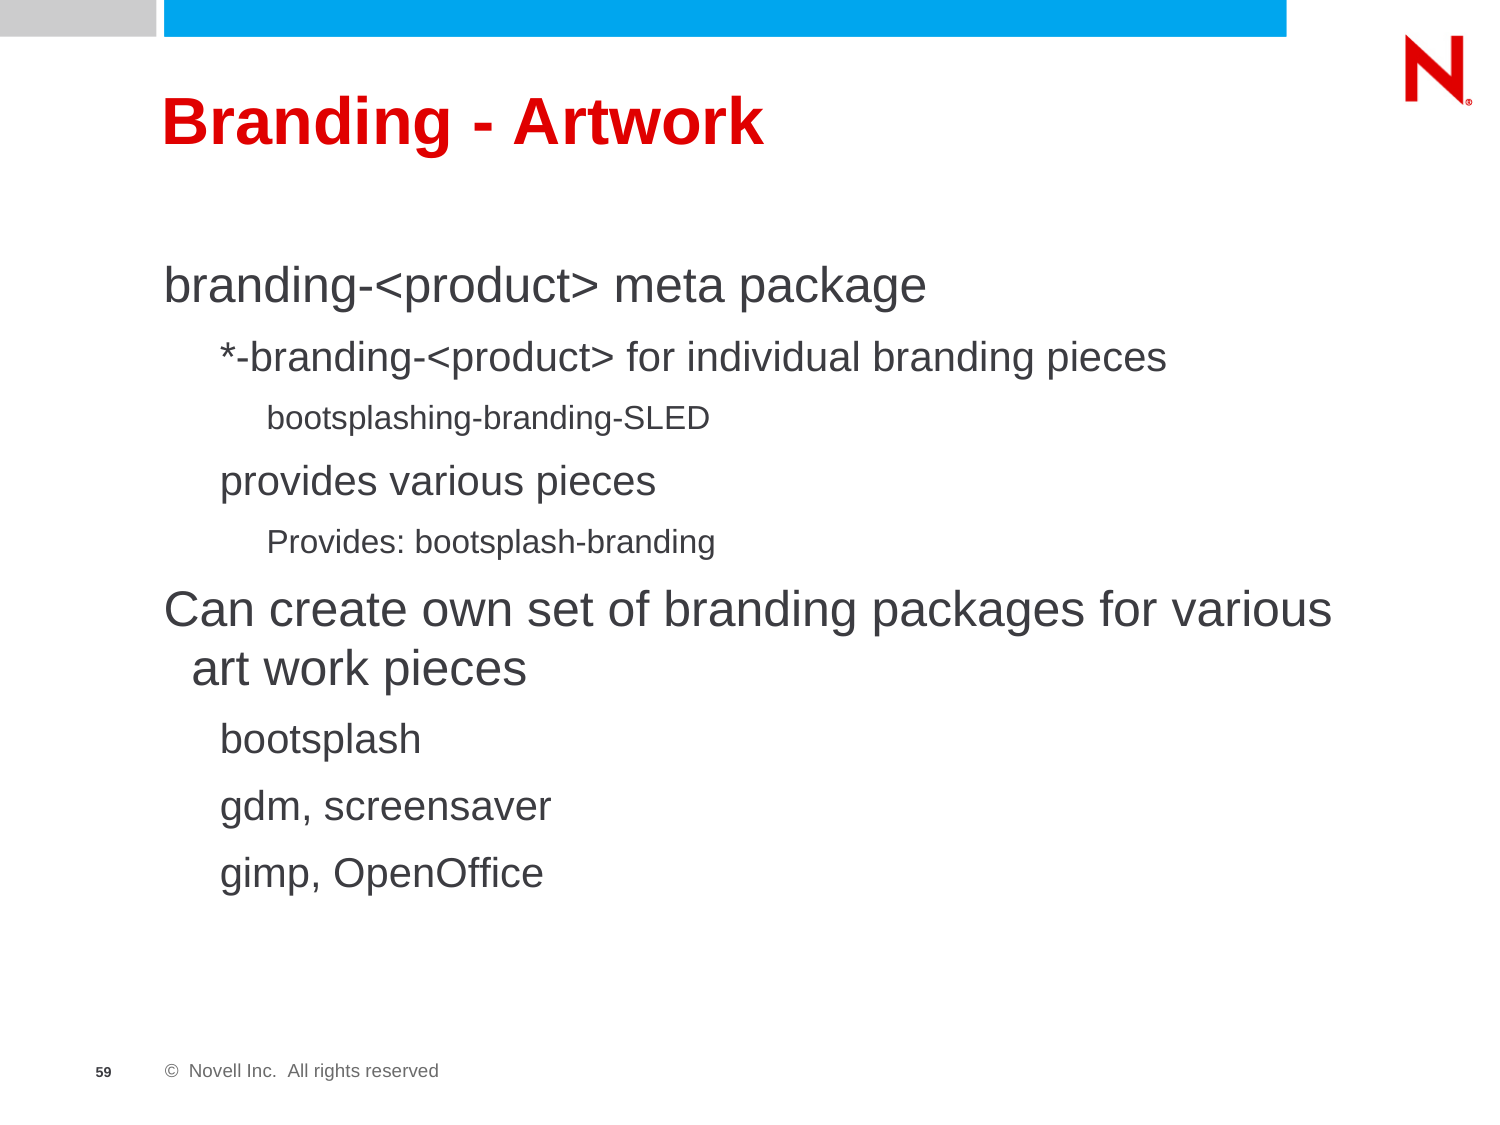

# Branding - Artwork
branding-<product> meta package
*-branding-<product> for individual branding pieces
bootsplashing-branding-SLED
provides various pieces
Provides: bootsplash-branding
Can create own set of branding packages for various art work pieces
bootsplash
gdm, screensaver
gimp, OpenOffice